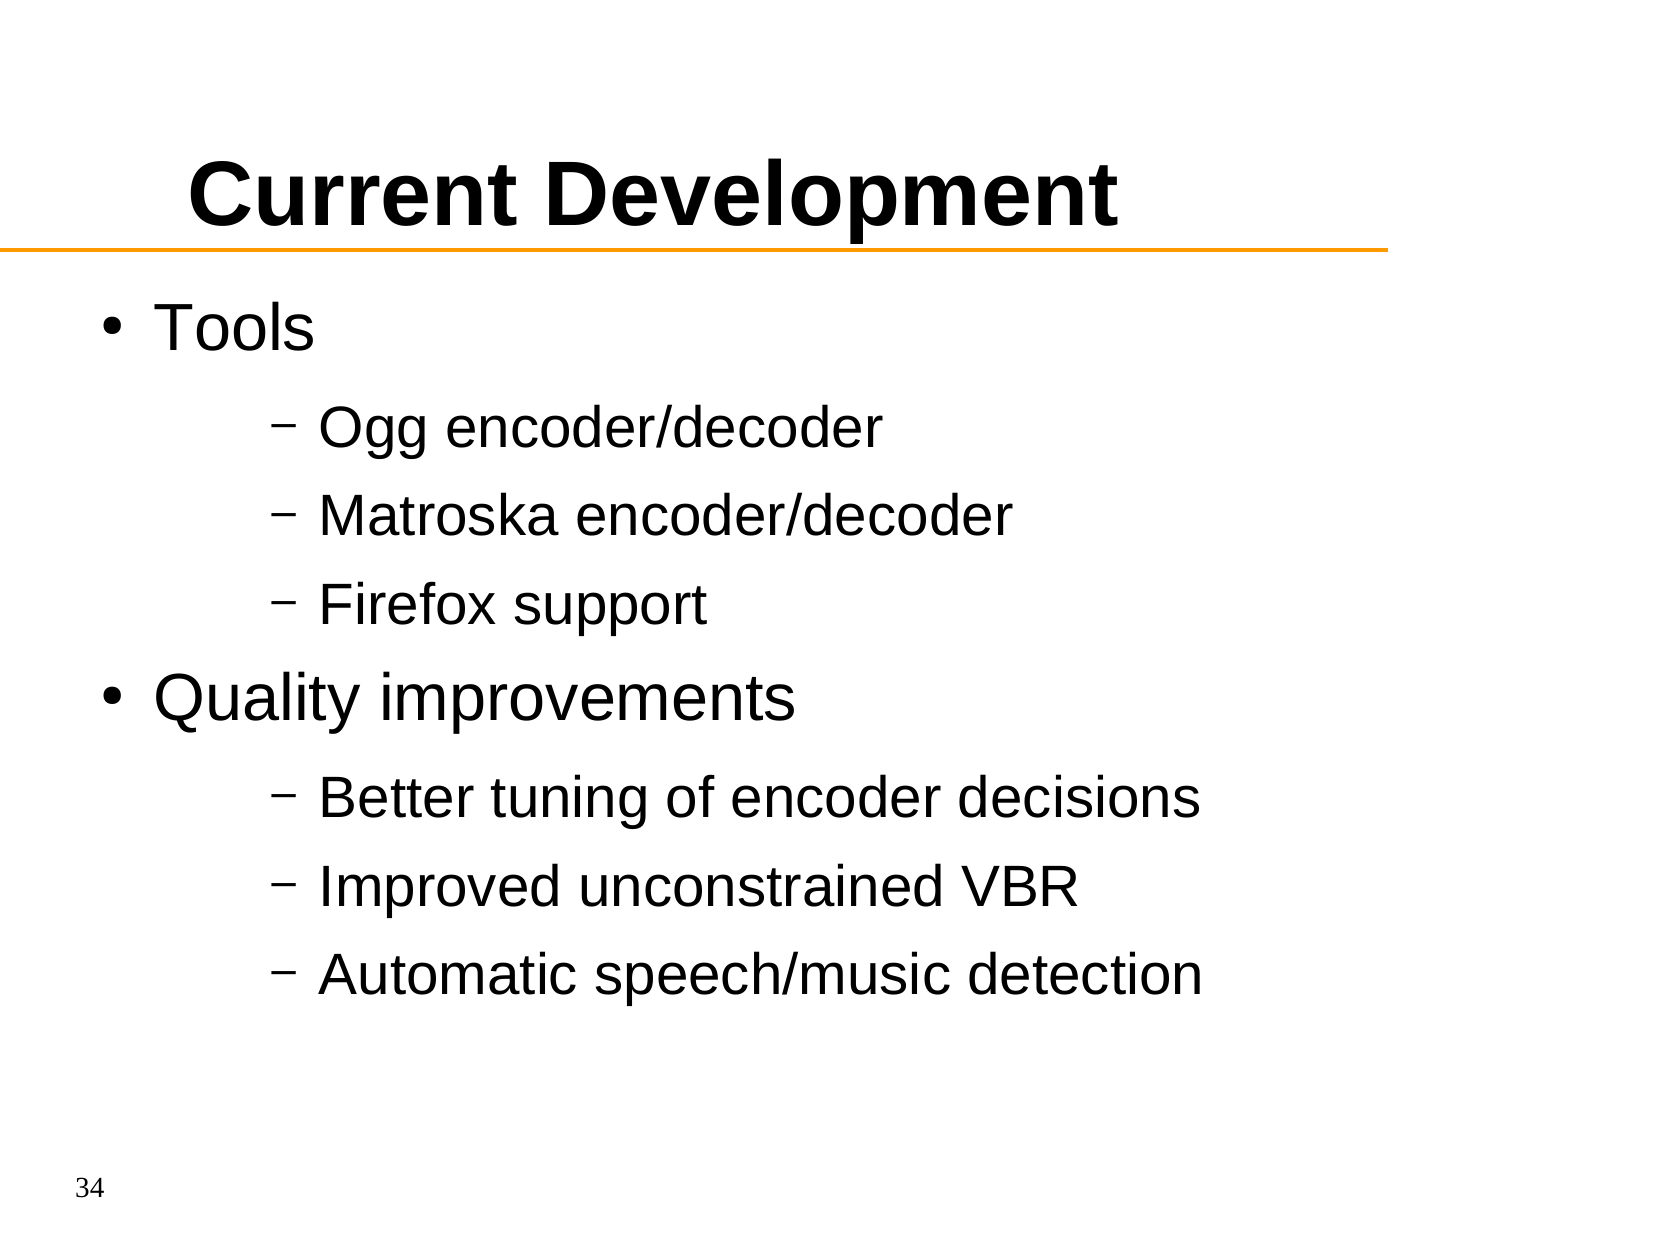

# Current Development
Tools
Ogg encoder/decoder
Matroska encoder/decoder
Firefox support
Quality improvements
Better tuning of encoder decisions
Improved unconstrained VBR
Automatic speech/music detection
34